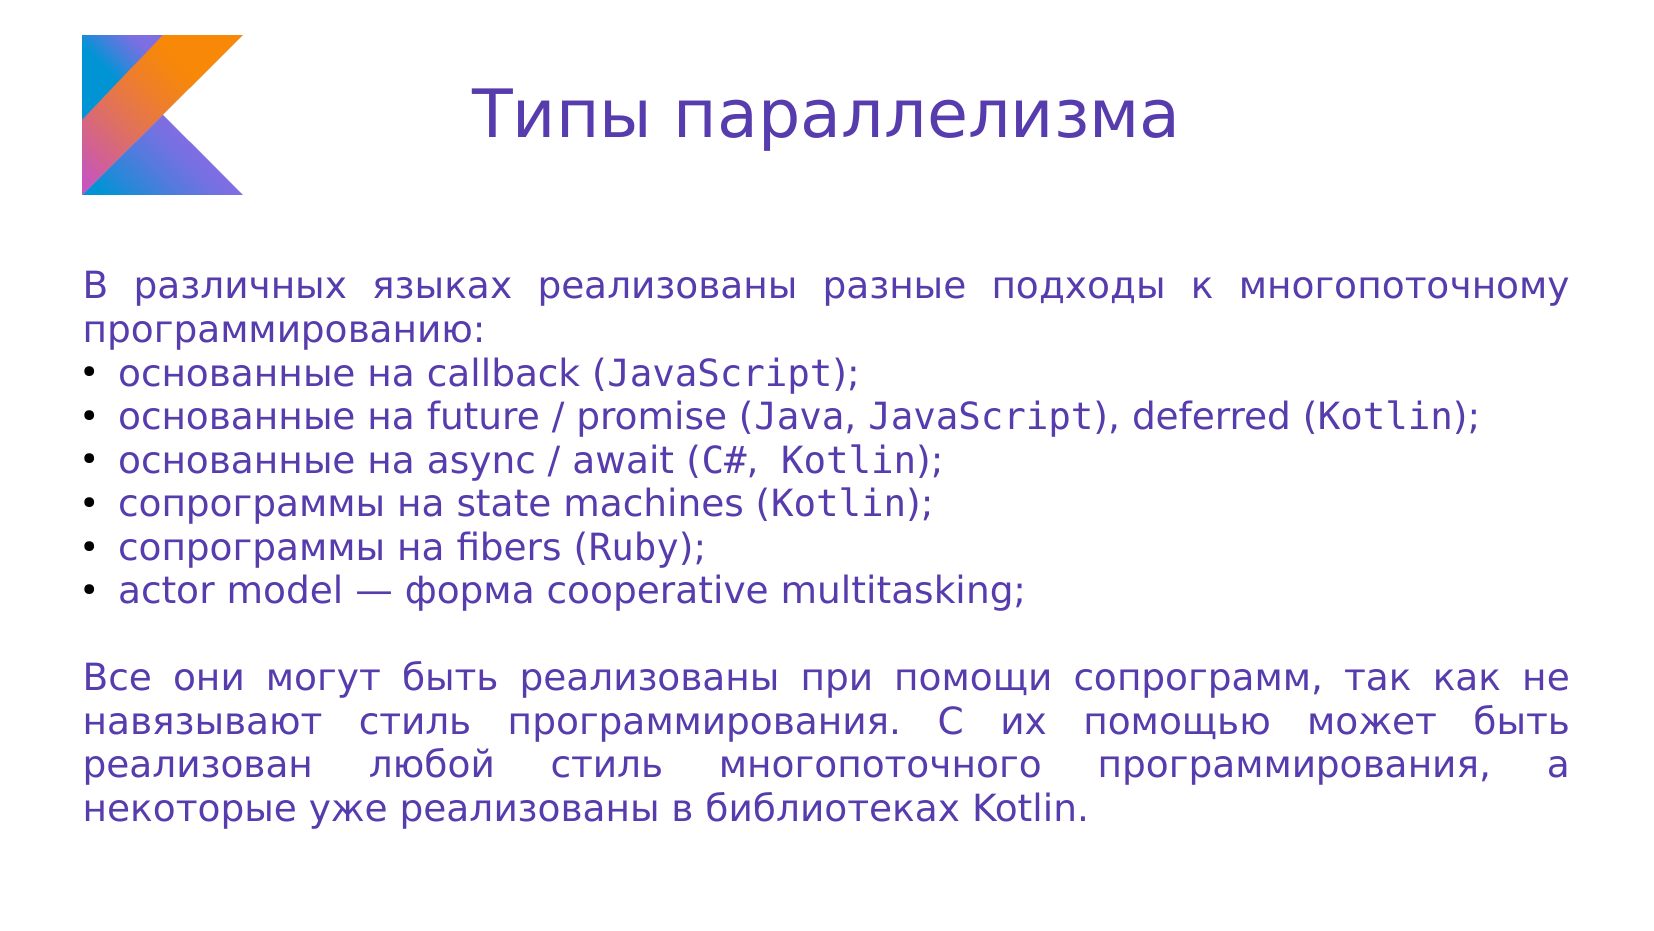

# Типы параллелизма
В различных языках реализованы разные подходы к многопоточному программированию:
основанные на callback (JavaScript);
основанные на future / promise (Java, JavaScript), deferred (Kotlin);
основанные на async / await (С#, Kotlin);
сопрограммы на state machines (Kotlin);
сопрограммы на fibers (Ruby);
actor model — форма cooperative multitasking;
Все они могут быть реализованы при помощи сопрограмм, так как не навязывают стиль программирования. С их помощью может быть реализован любой стиль многопоточного программирования, а некоторые уже реализованы в библиотеках Kotlin.